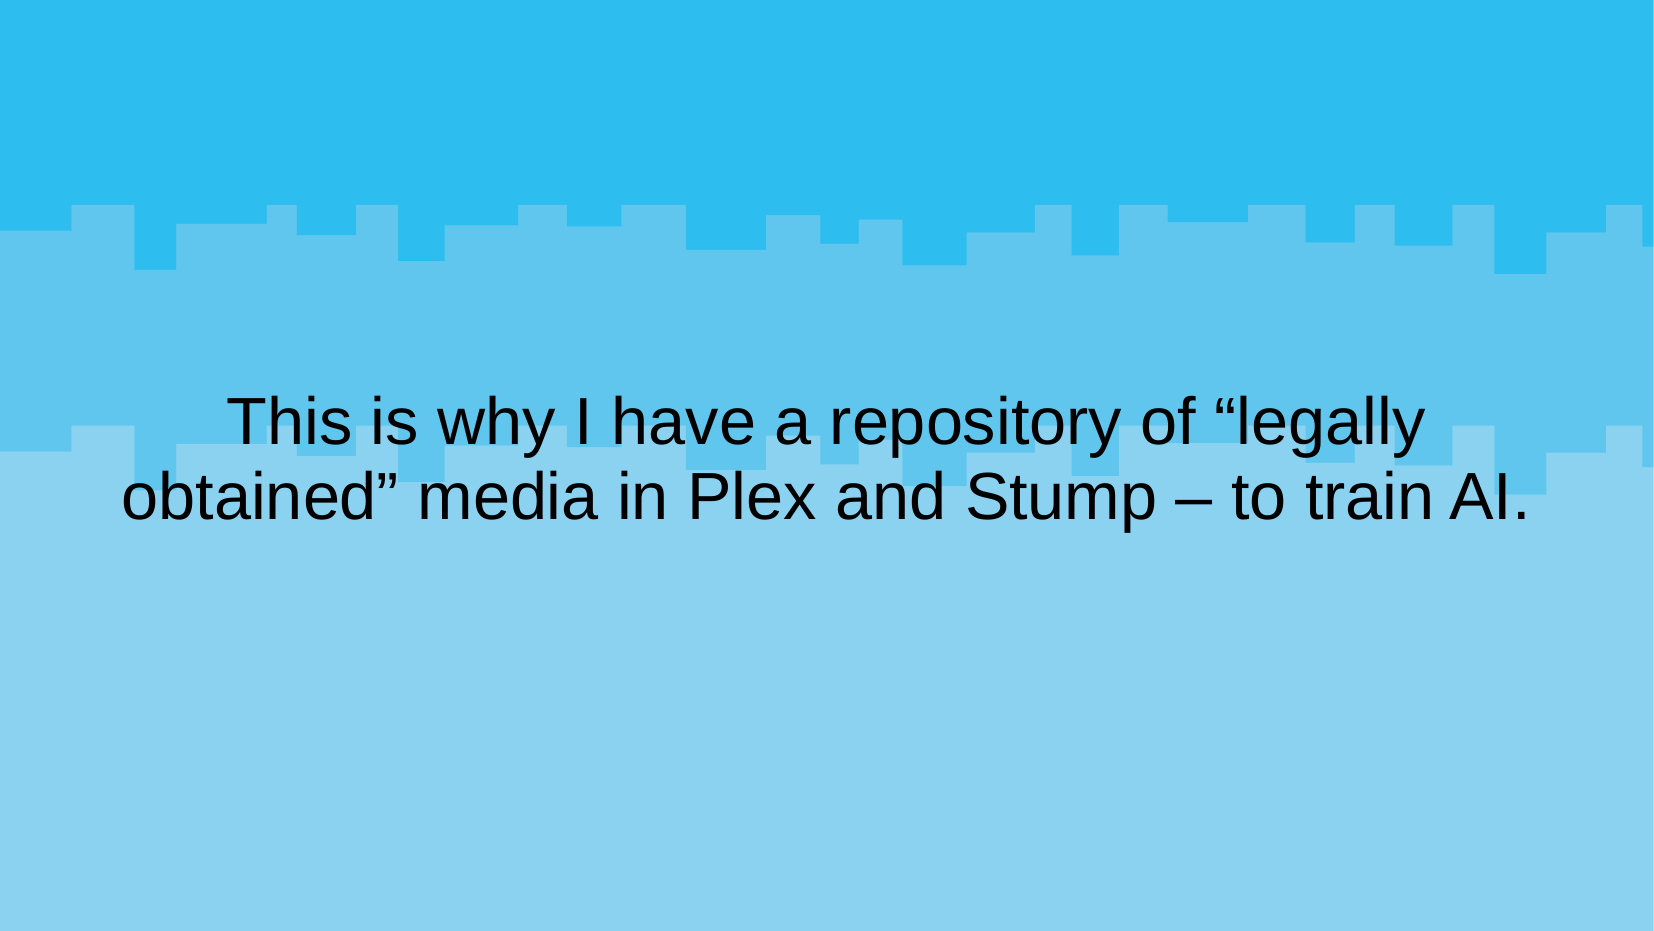

# This is why I have a repository of “legally obtained” media in Plex and Stump – to train AI.